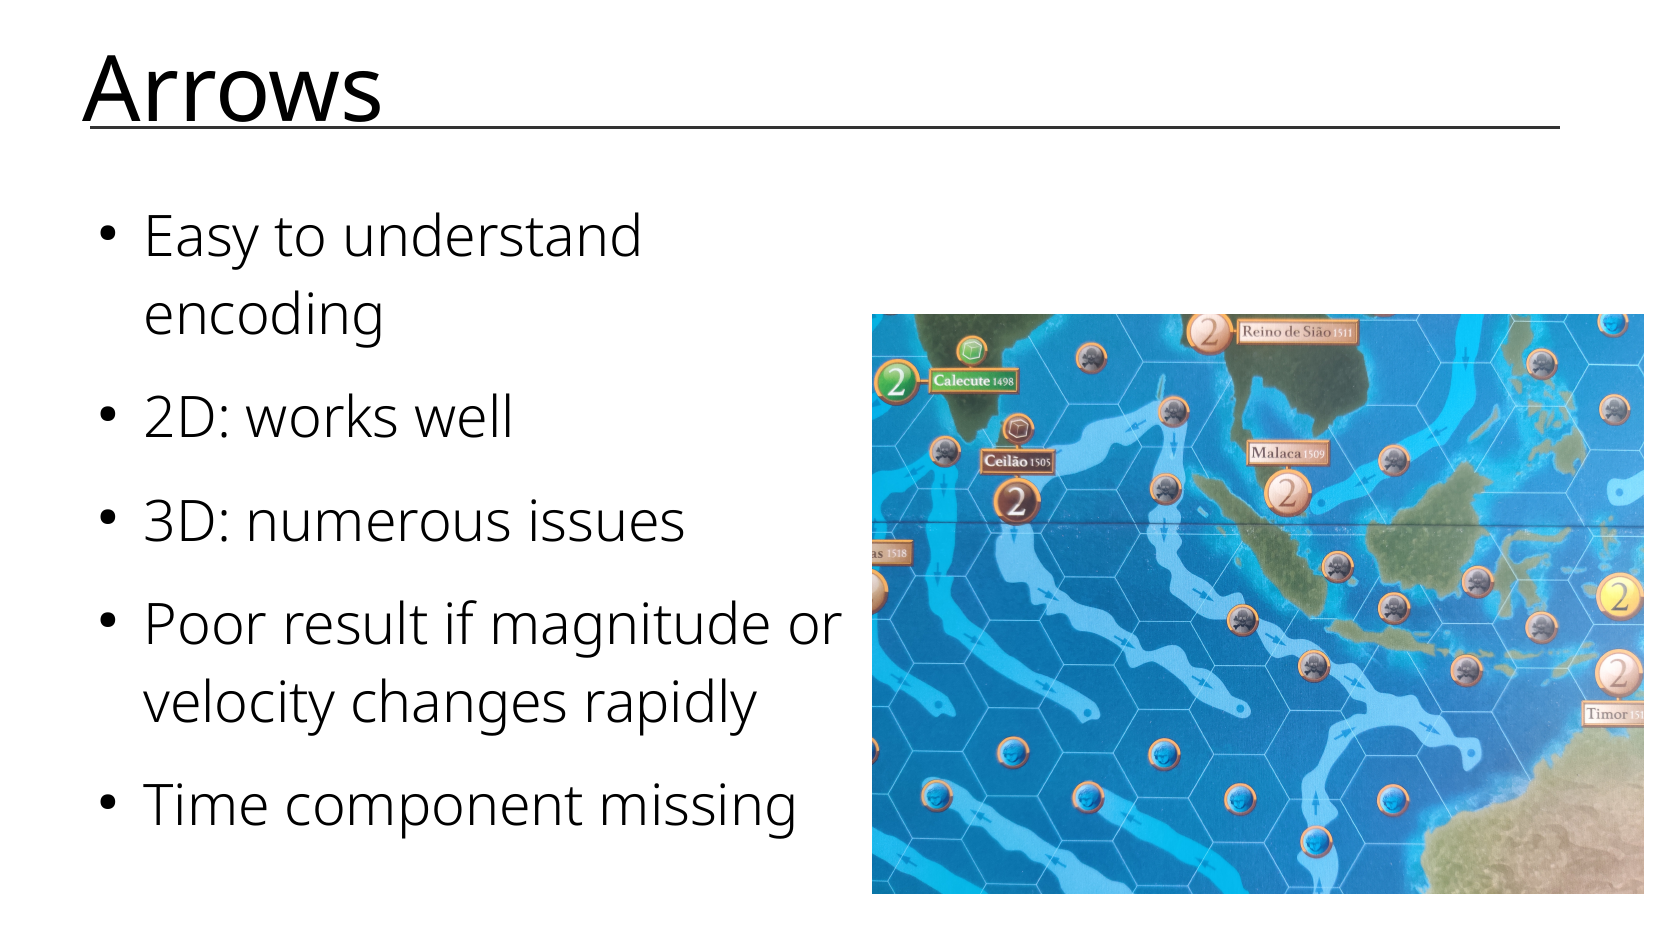

# Arrows
Easy to understand encoding
2D: works well
3D: numerous issues
Poor result if magnitude or velocity changes rapidly
Time component missing
5